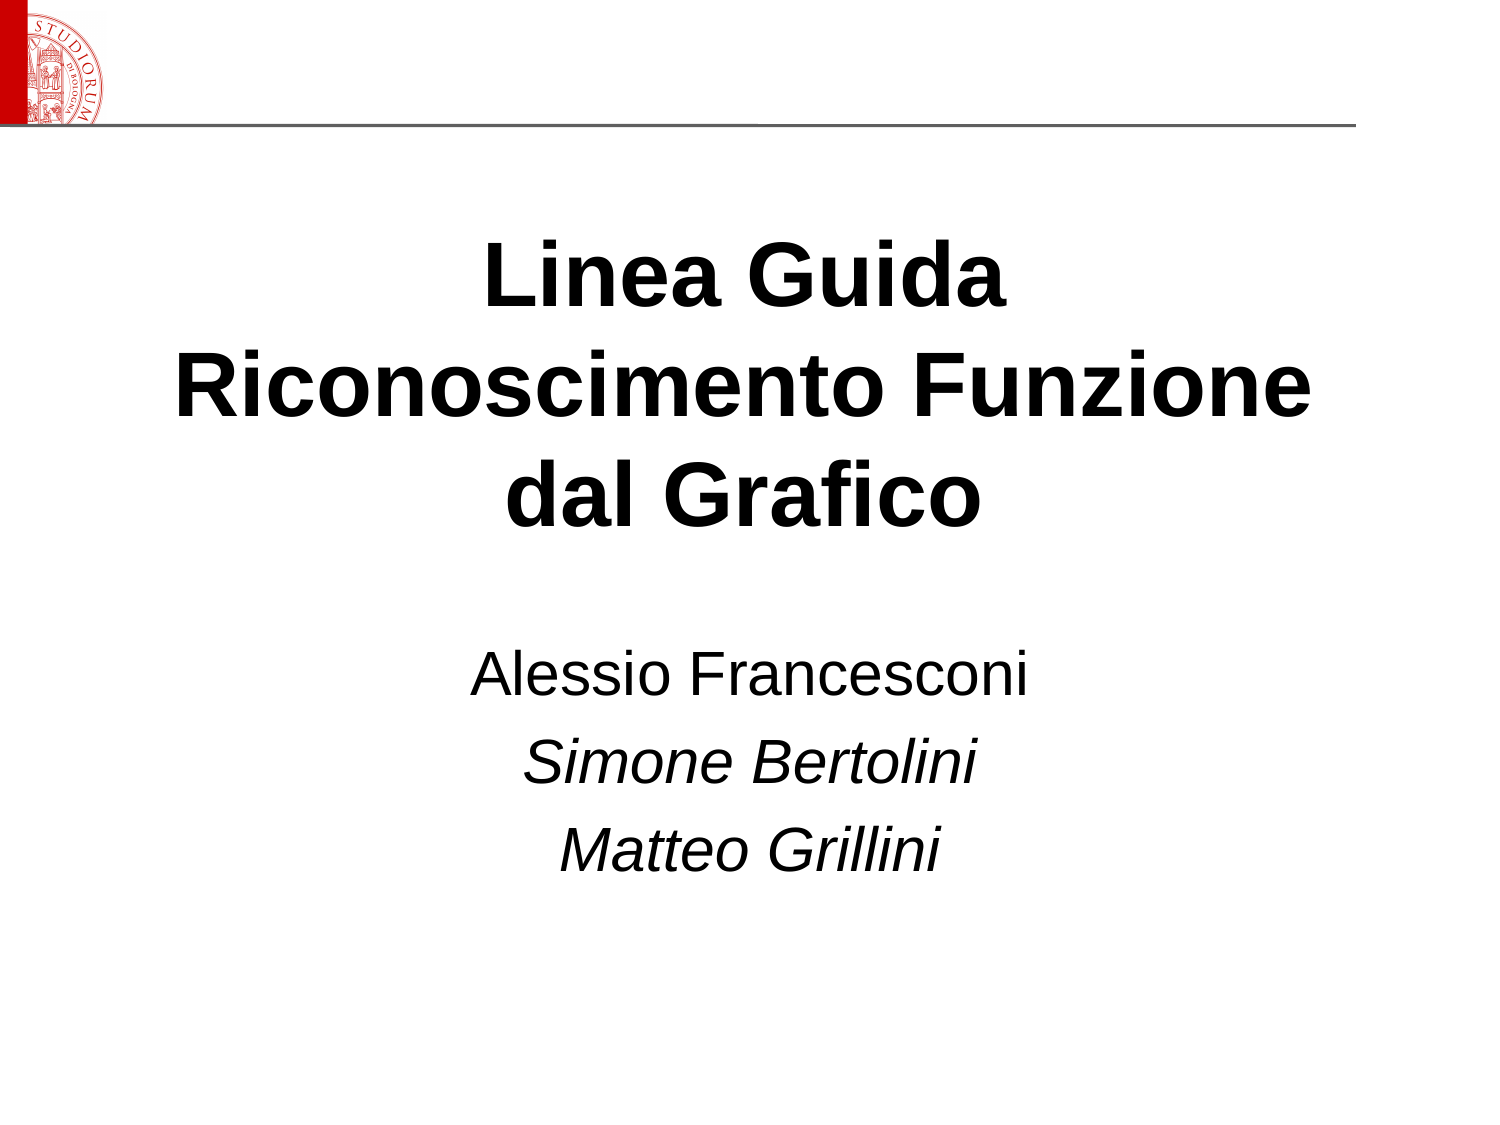

# Linea Guida Riconoscimento Funzione dal Grafico
Alessio Francesconi
Simone Bertolini
Matteo Grillini